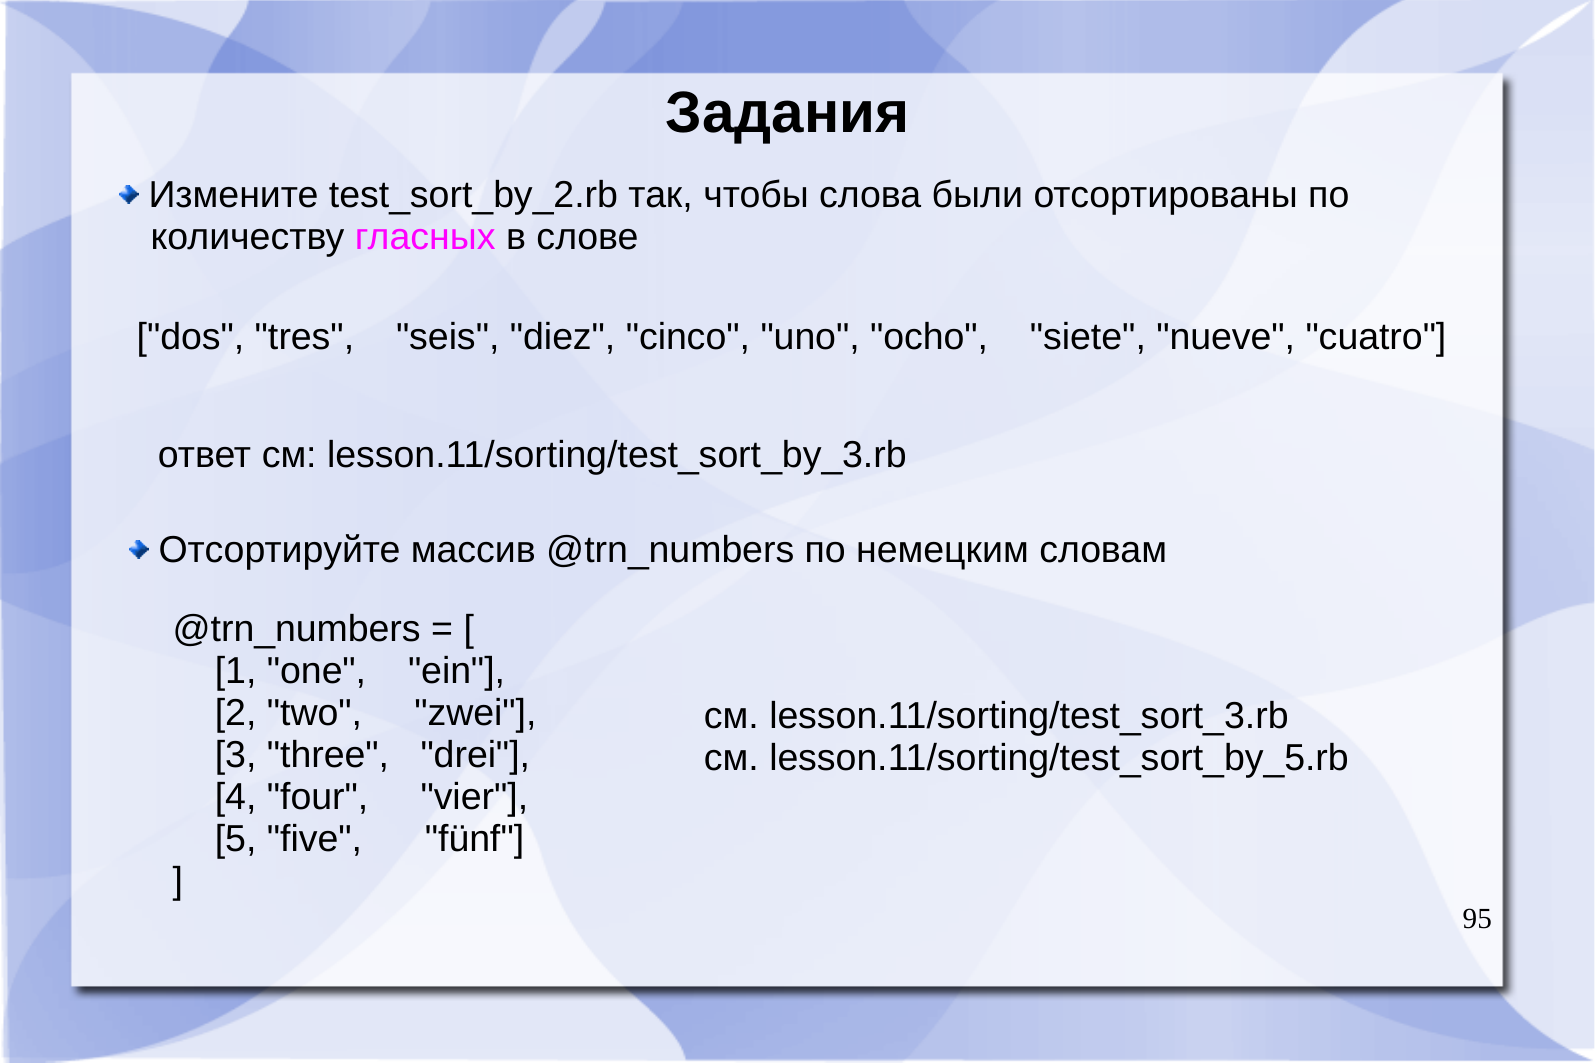

# Задания
 Измените test_sort_by_2.rb так, чтобы слова были отсортированы по
 количеству гласных в слове
["dos", "tres", "seis", "diez", "cinco", "uno", "ocho", "siete", "nueve", "cuatro"]
ответ см: lesson.11/sorting/test_sort_by_3.rb
 Отсортируйте массив @trn_numbers по немецким словам
@trn_numbers = [
 [1, "one", "ein"],
 [2, "two", "zwei"],
 [3, "three", "drei"],
 [4, "four", "vier"],
 [5, "five", "fünf"]
]
см. lesson.11/sorting/test_sort_3.rb
см. lesson.11/sorting/test_sort_by_5.rb
95